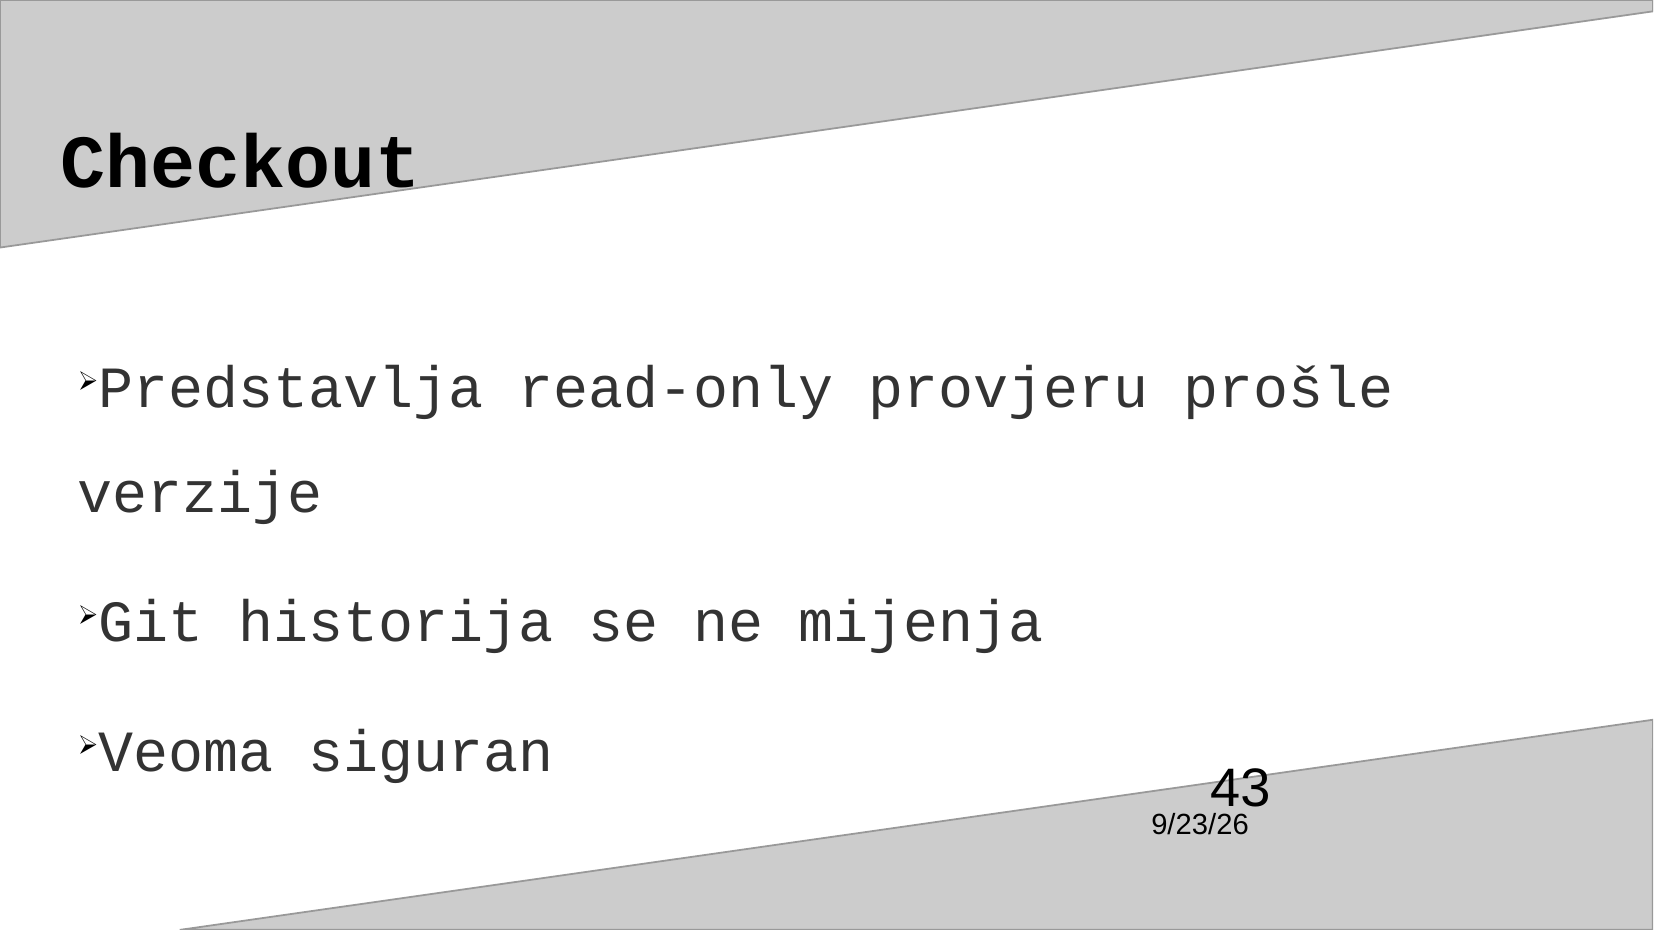

Checkout
# Predstavlja read-only provjeru prošle verzije
Git historija se ne mijenja
Veoma siguran
40